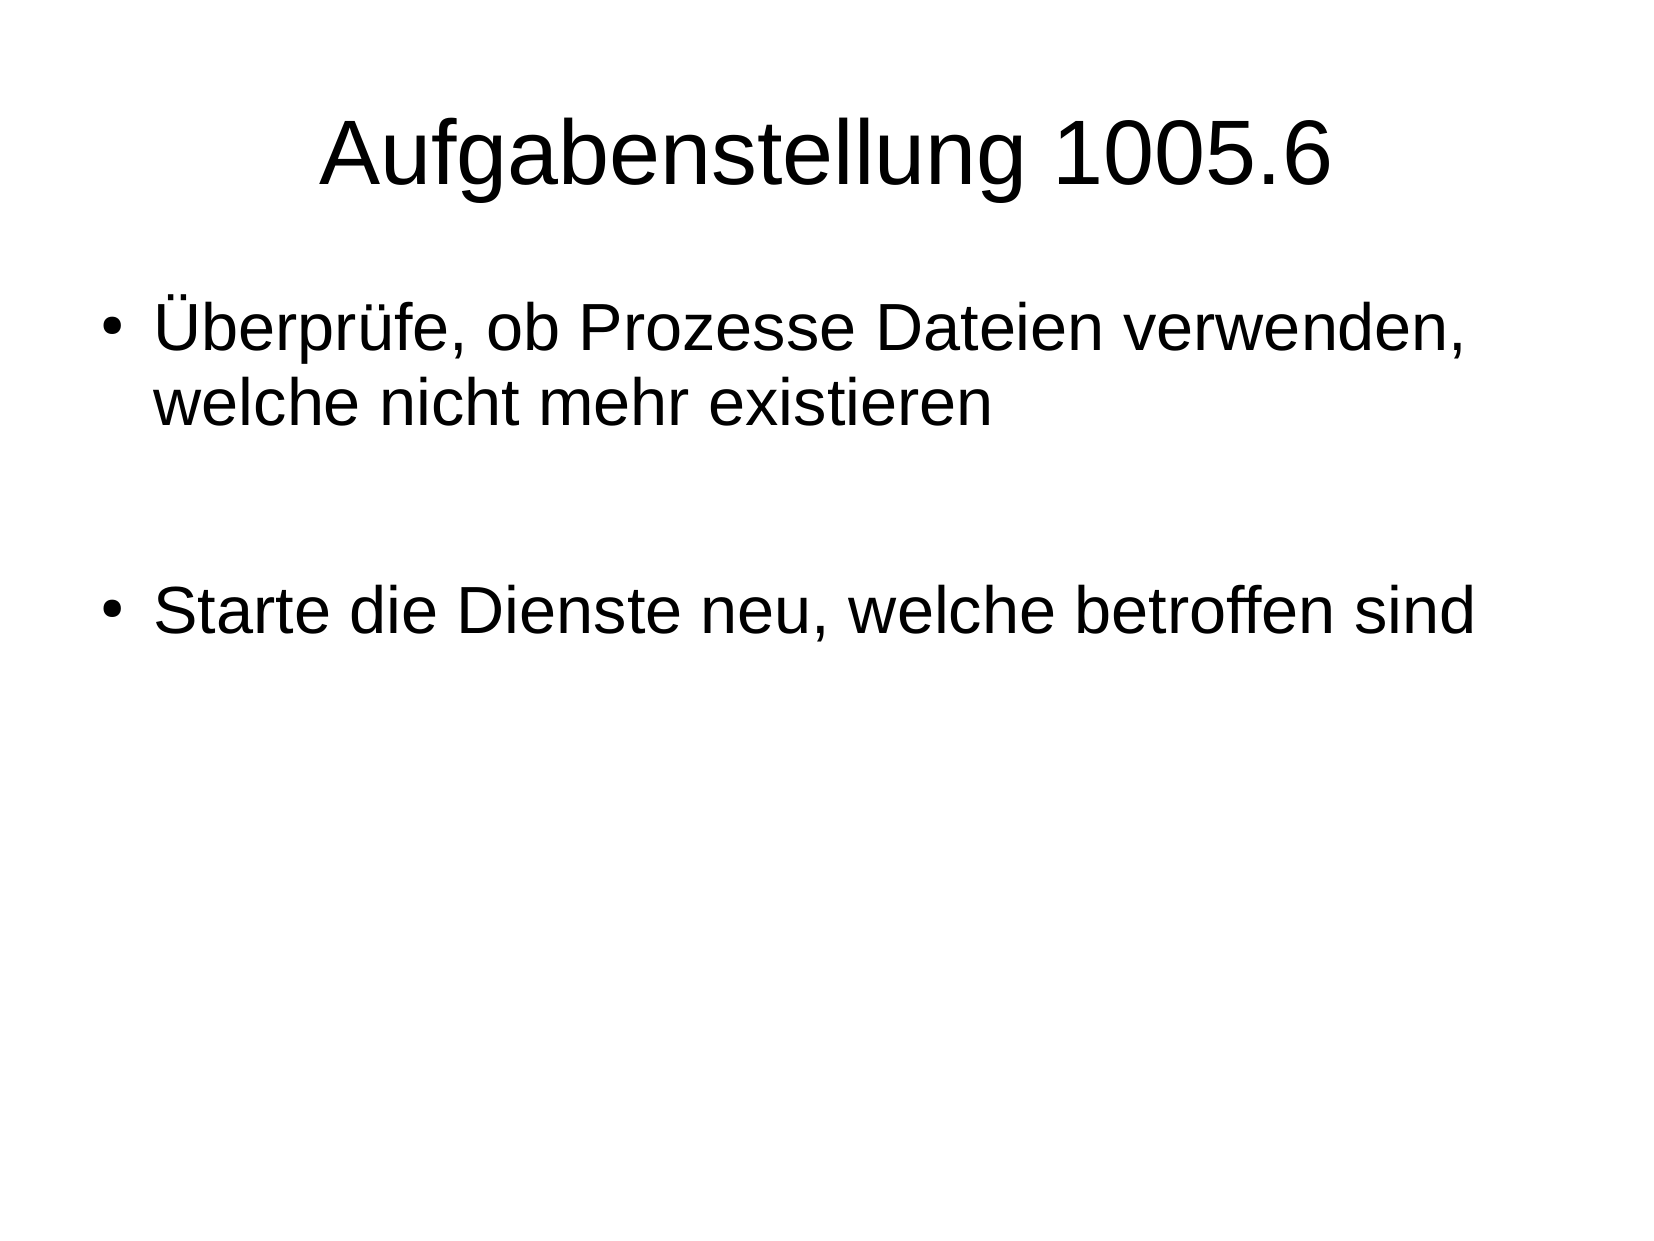

# Aufgabenstellung 1005.6
Überprüfe, ob Prozesse Dateien verwenden, welche nicht mehr existieren
Starte die Dienste neu, welche betroffen sind